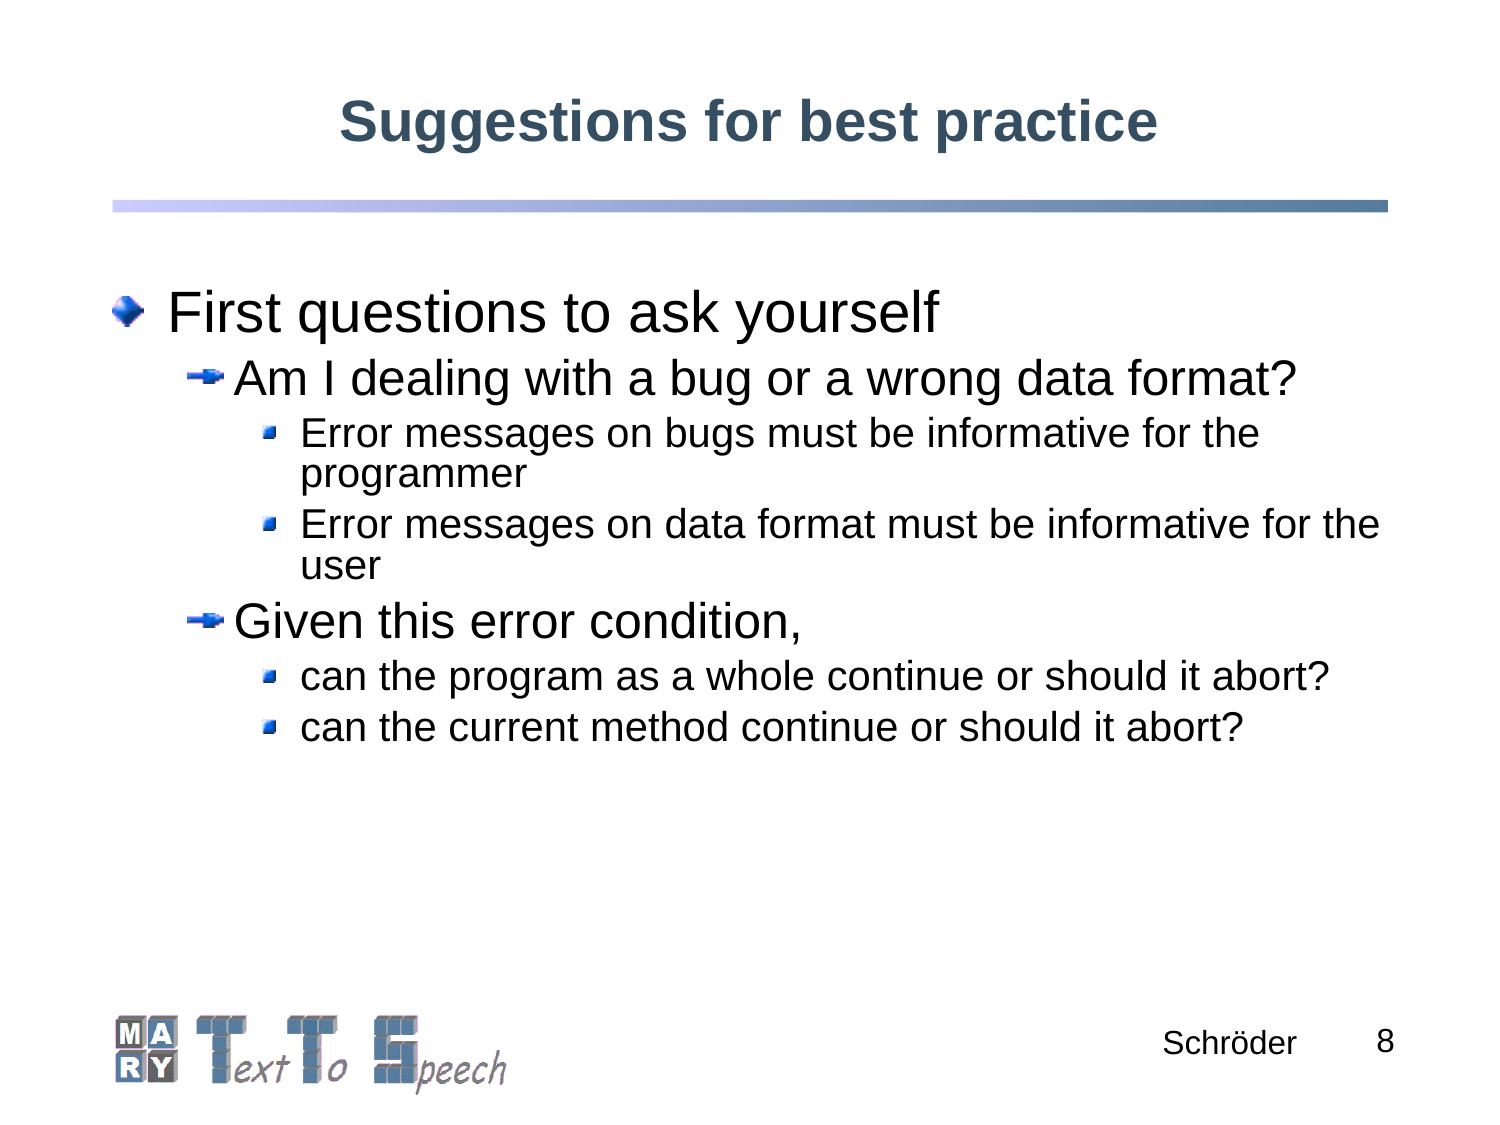

# Suggestions for best practice
First questions to ask yourself
Am I dealing with a bug or a wrong data format?
Error messages on bugs must be informative for the programmer
Error messages on data format must be informative for the user
Given this error condition,
can the program as a whole continue or should it abort?
can the current method continue or should it abort?